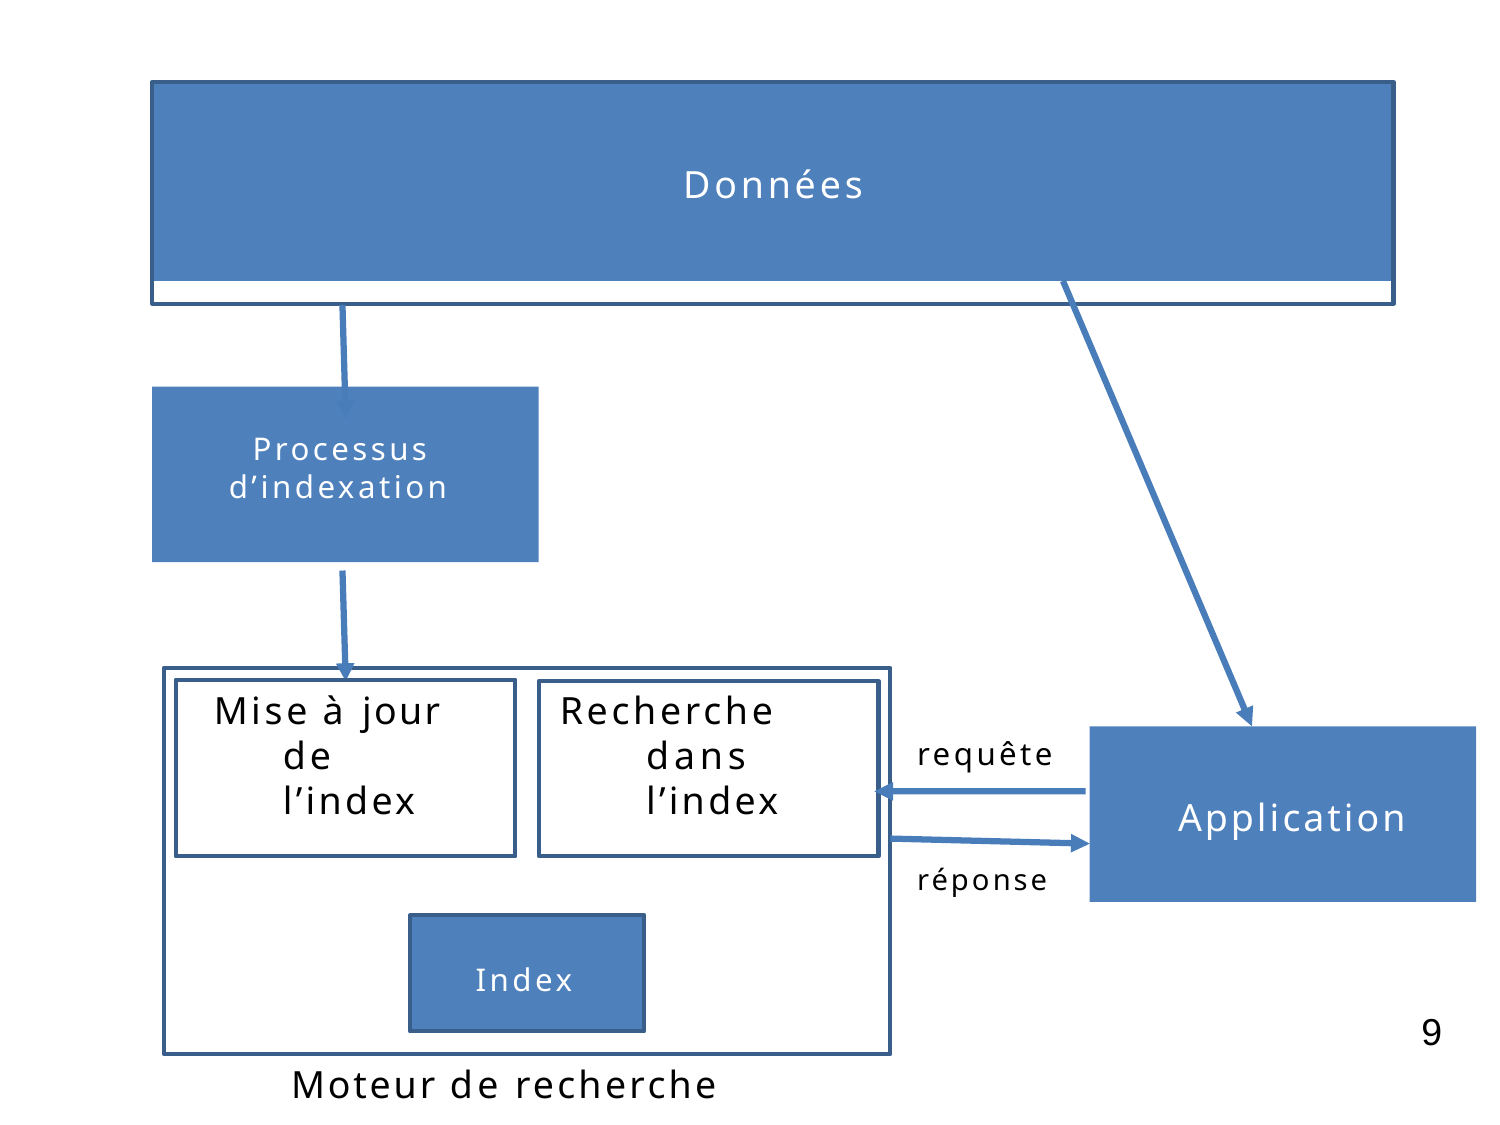

# Données
Processus d’indexation
Mise à jour de l’index
Recherche dans l’index
Application
requête
réponse
Index
9
Moteur de recherche